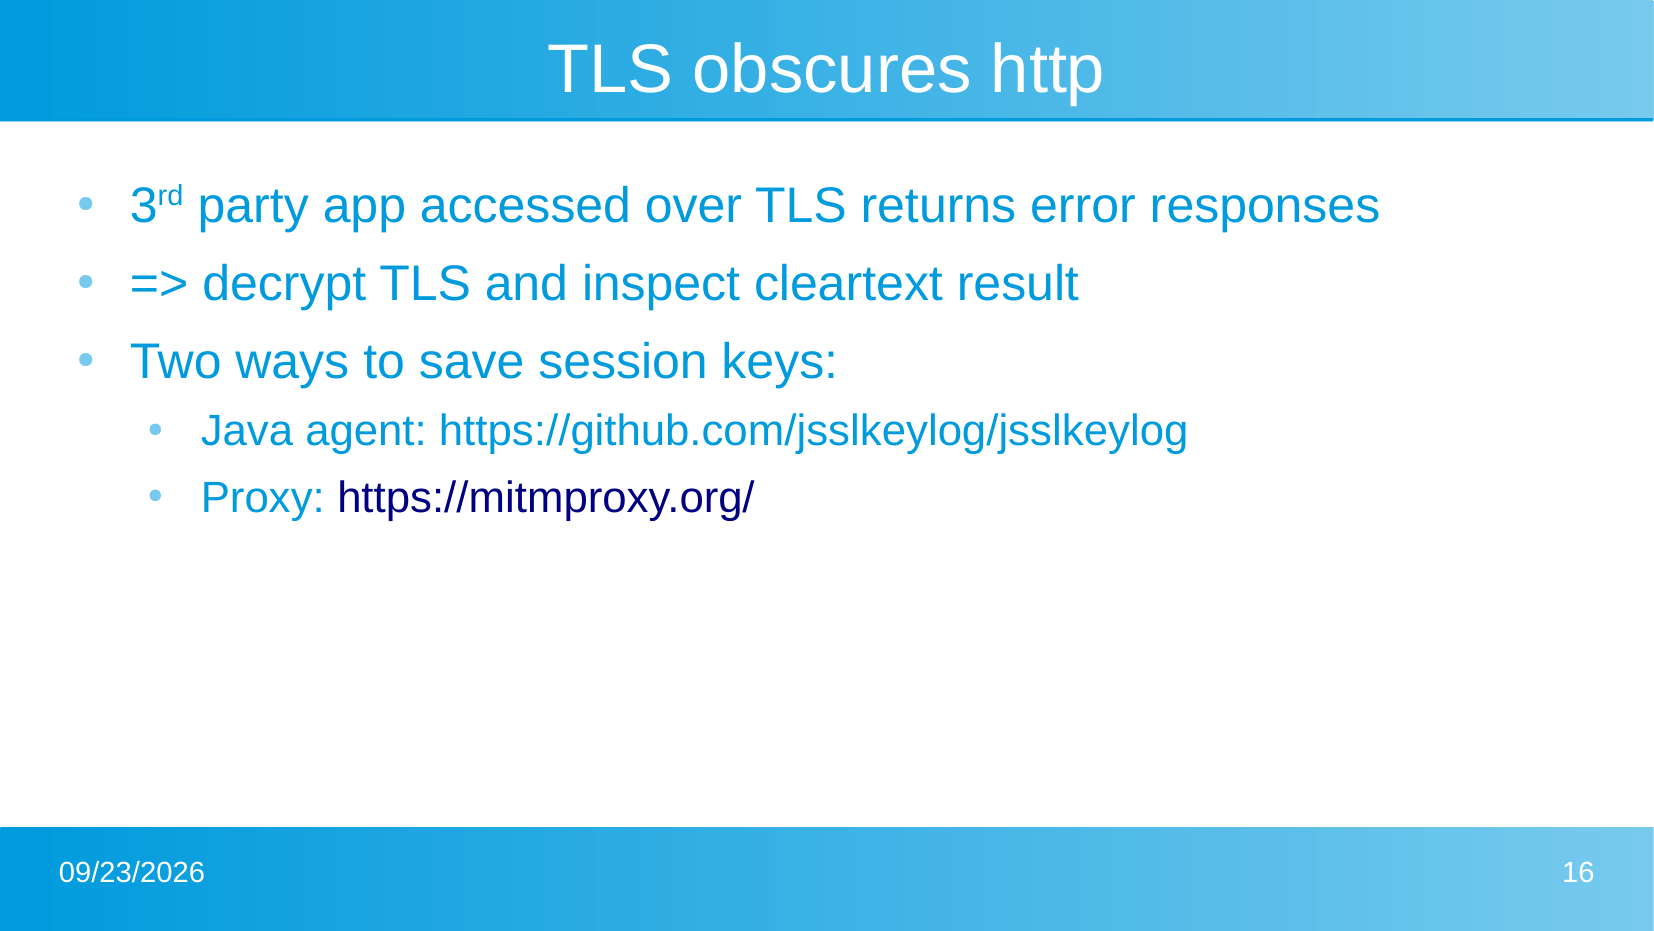

# TLS obscures http
3rd party app accessed over TLS returns error responses
=> decrypt TLS and inspect cleartext result
Two ways to save session keys:
Java agent: https://github.com/jsslkeylog/jsslkeylog
Proxy: https://mitmproxy.org/
16